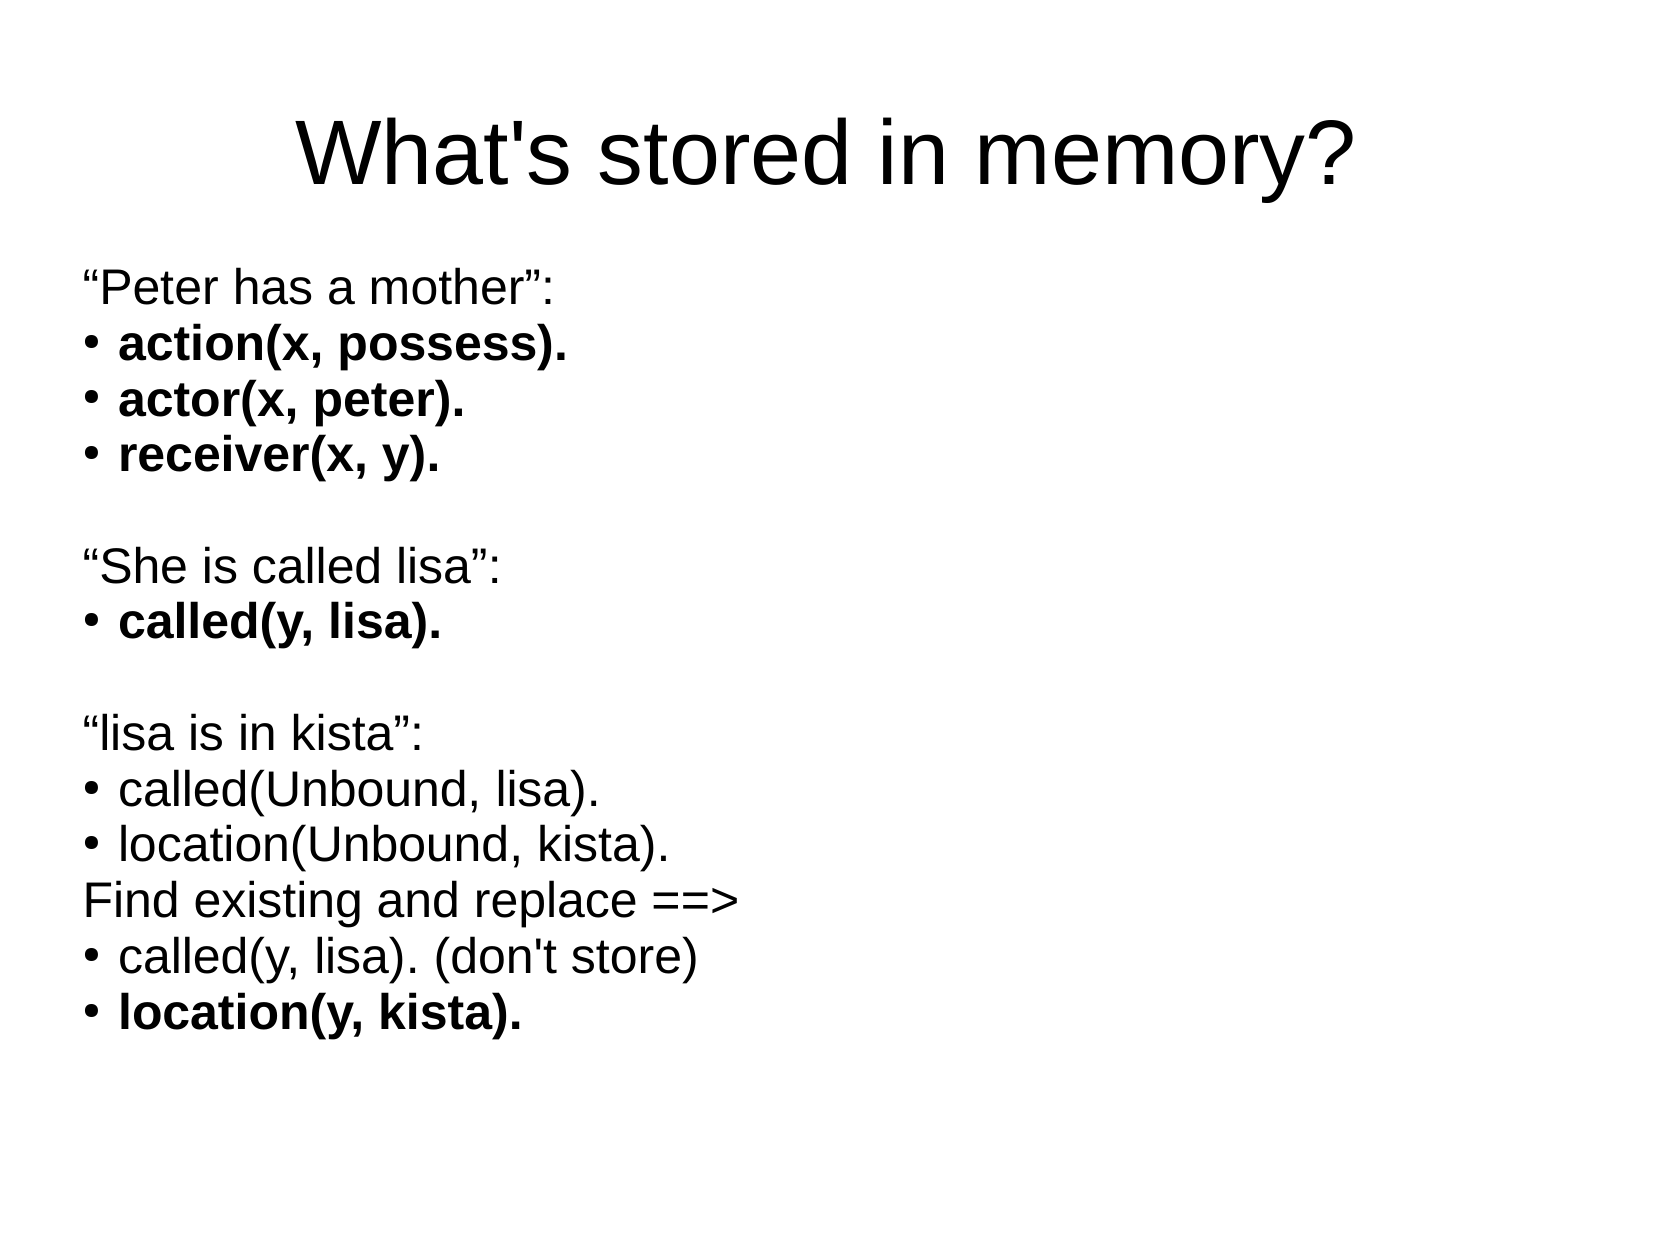

# What's stored in memory?
“Peter has a mother”:
action(x, possess).
actor(x, peter).
receiver(x, y).
“She is called lisa”:
called(y, lisa).
“lisa is in kista”:
called(Unbound, lisa).
location(Unbound, kista).
Find existing and replace ==>
called(y, lisa). (don't store)
location(y, kista).